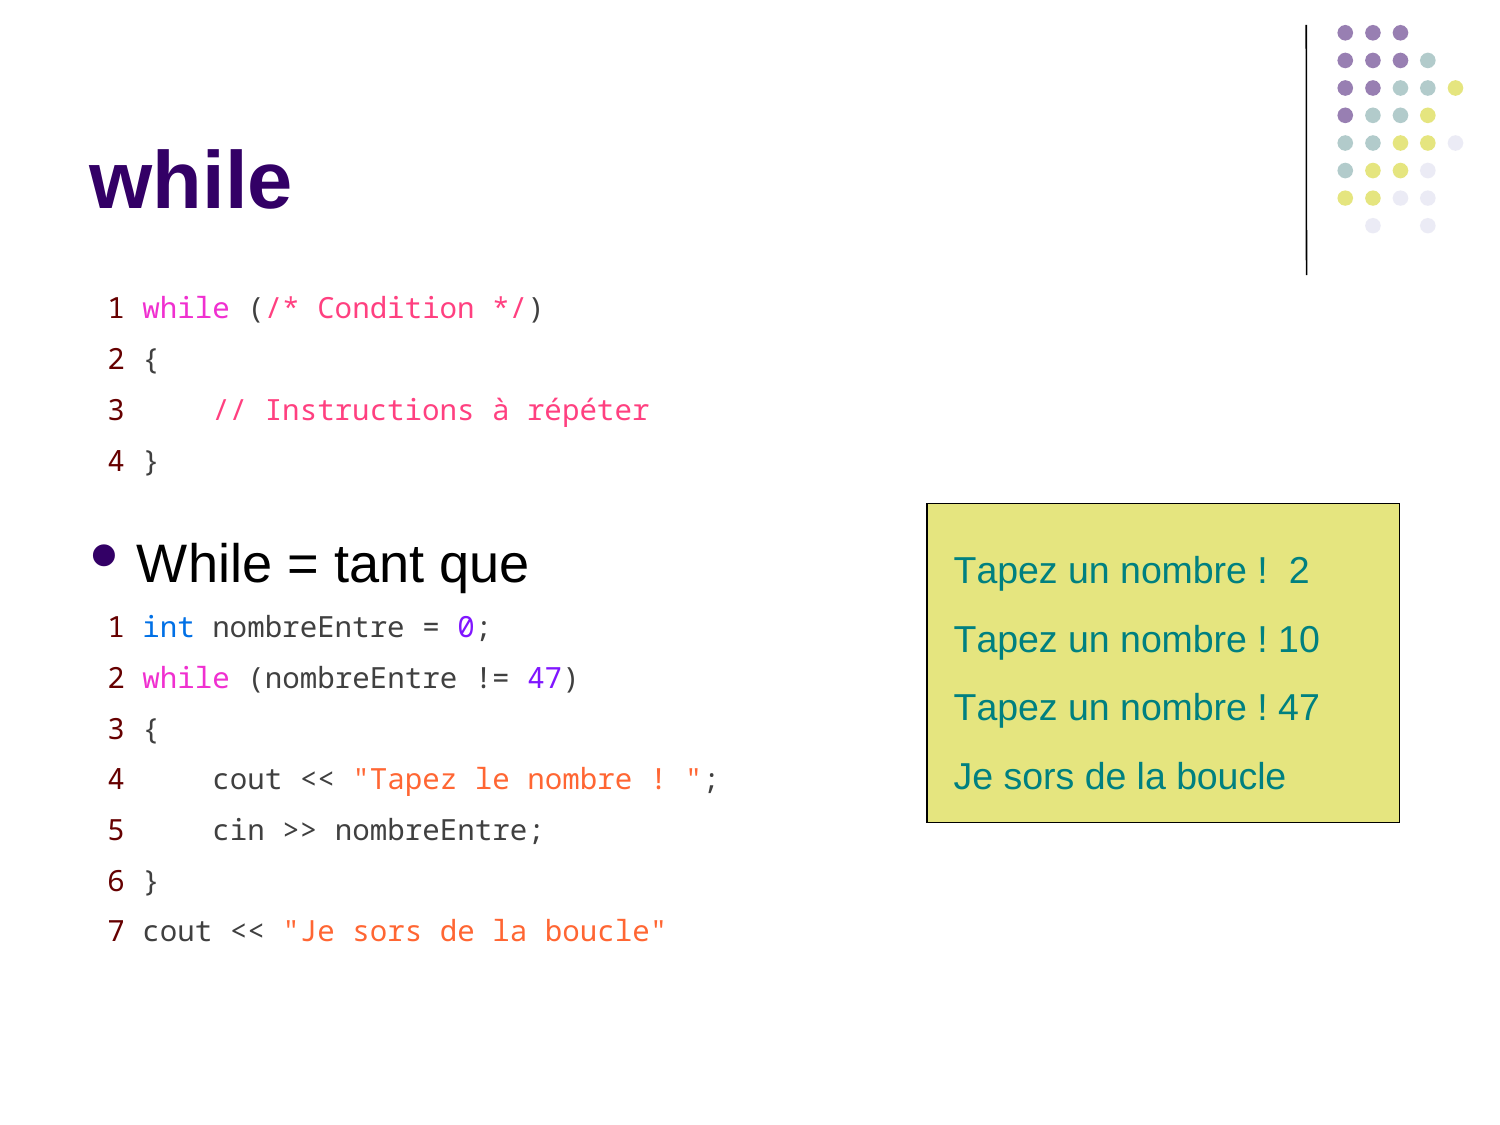

# while
 1 while (/* Condition */)
 2 {
 3 // Instructions à répéter
 4 }
While = tant que
 1 int nombreEntre = 0;
 2 while (nombreEntre != 47)
 3 {
 4 cout << "Tapez le nombre ! ";
 5 cin >> nombreEntre;
 6 }
 7 cout << "Je sors de la boucle"
Tapez un nombre ! 2
Tapez un nombre ! 10
Tapez un nombre ! 47
Je sors de la boucle